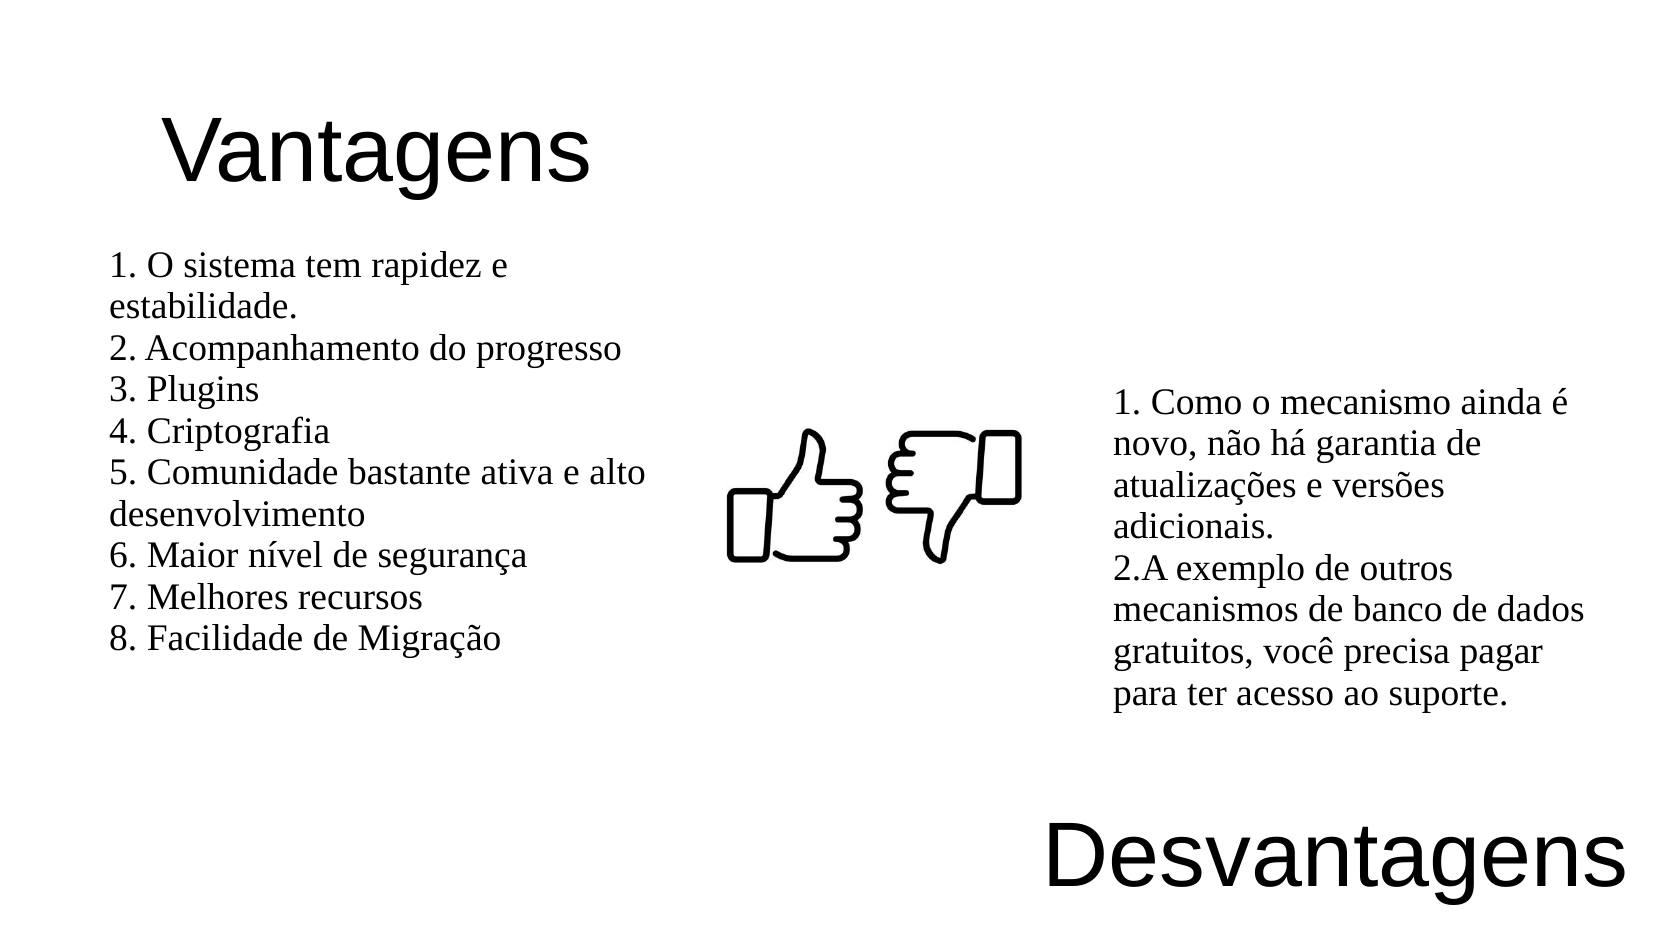

# Vantagens
1. O sistema tem rapidez e estabilidade.
2. Acompanhamento do progresso
3. Plugins
4. Criptografia
5. Comunidade bastante ativa e alto desenvolvimento
6. Maior nível de segurança
7. Melhores recursos
8. Facilidade de Migração
1. Como o mecanismo ainda é novo, não há garantia de atualizações e versões adicionais.
2.A exemplo de outros mecanismos de banco de dados gratuitos, você precisa pagar para ter acesso ao suporte.
Desvantagens